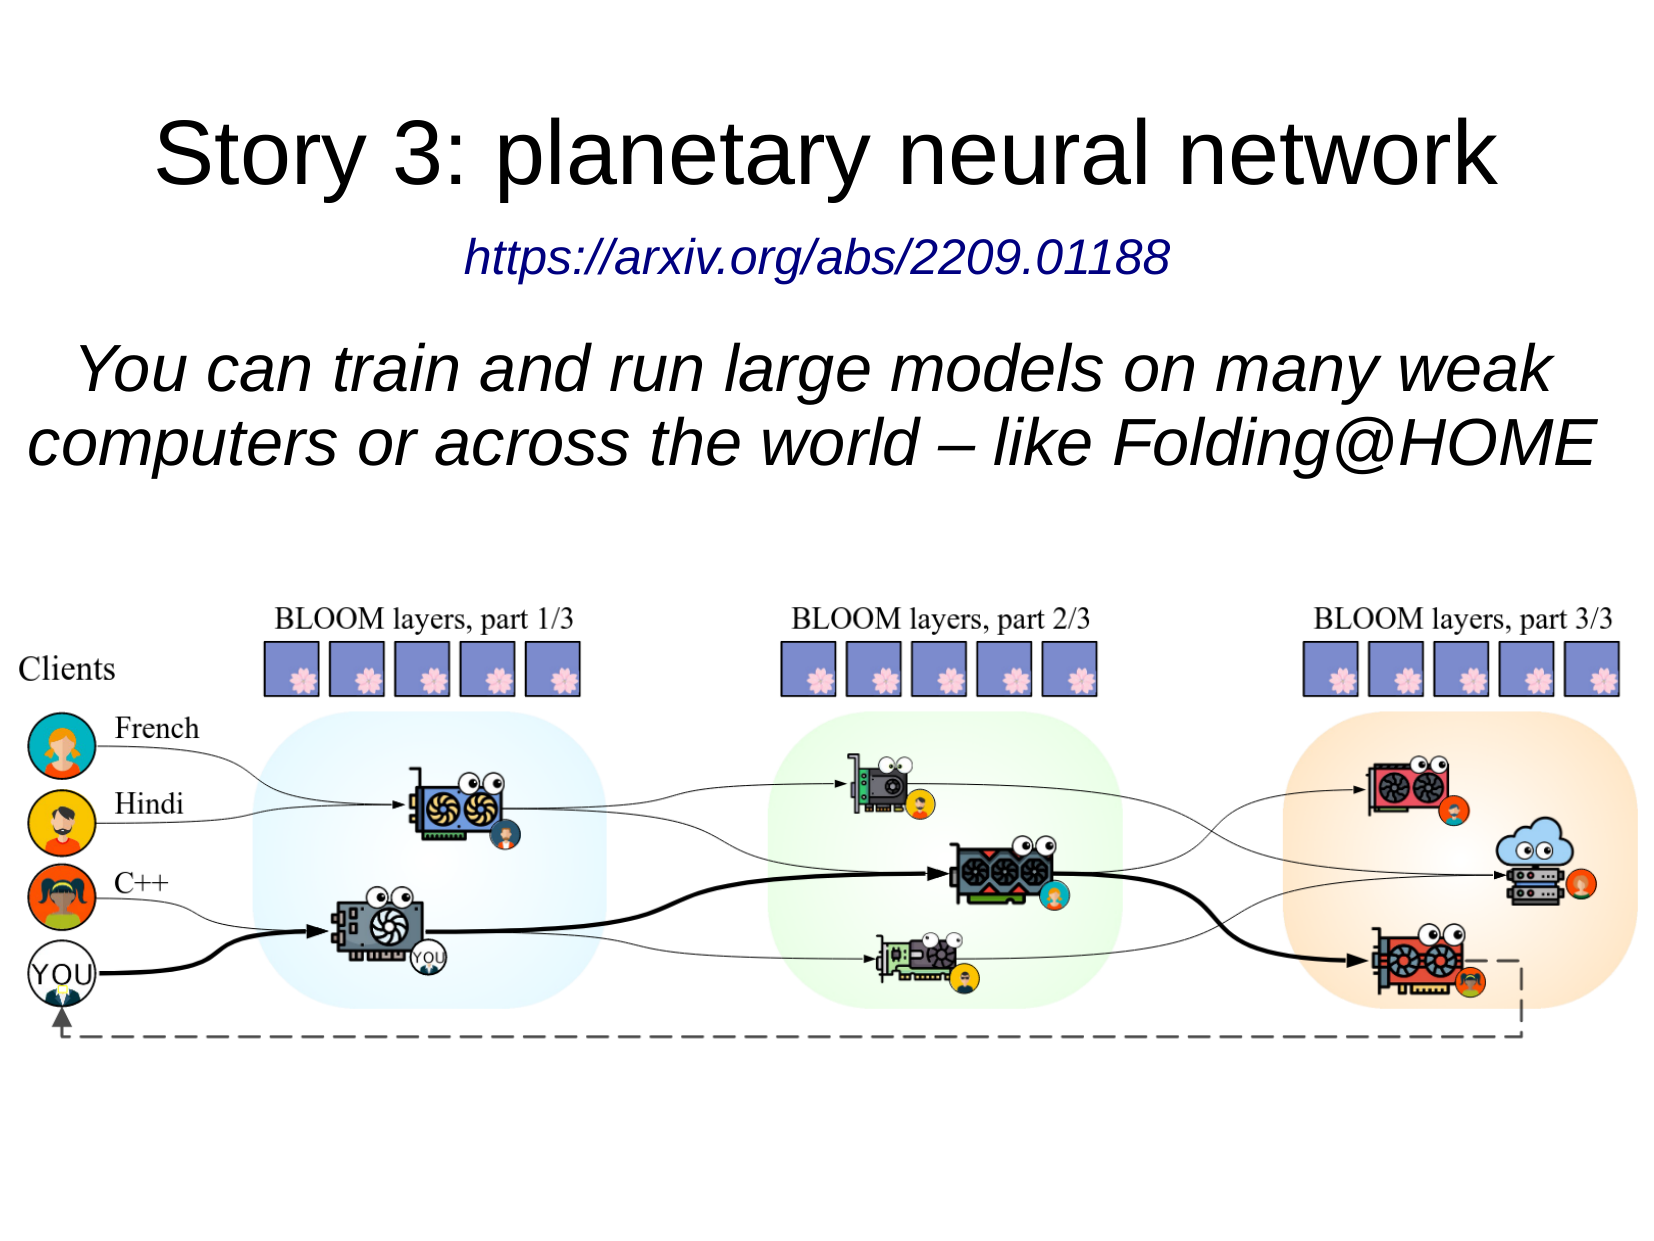

You can train and run large models on many weak computers or across the world – like Folding@HOME
# Story 3: planetary neural network
https://arxiv.org/abs/2209.01188